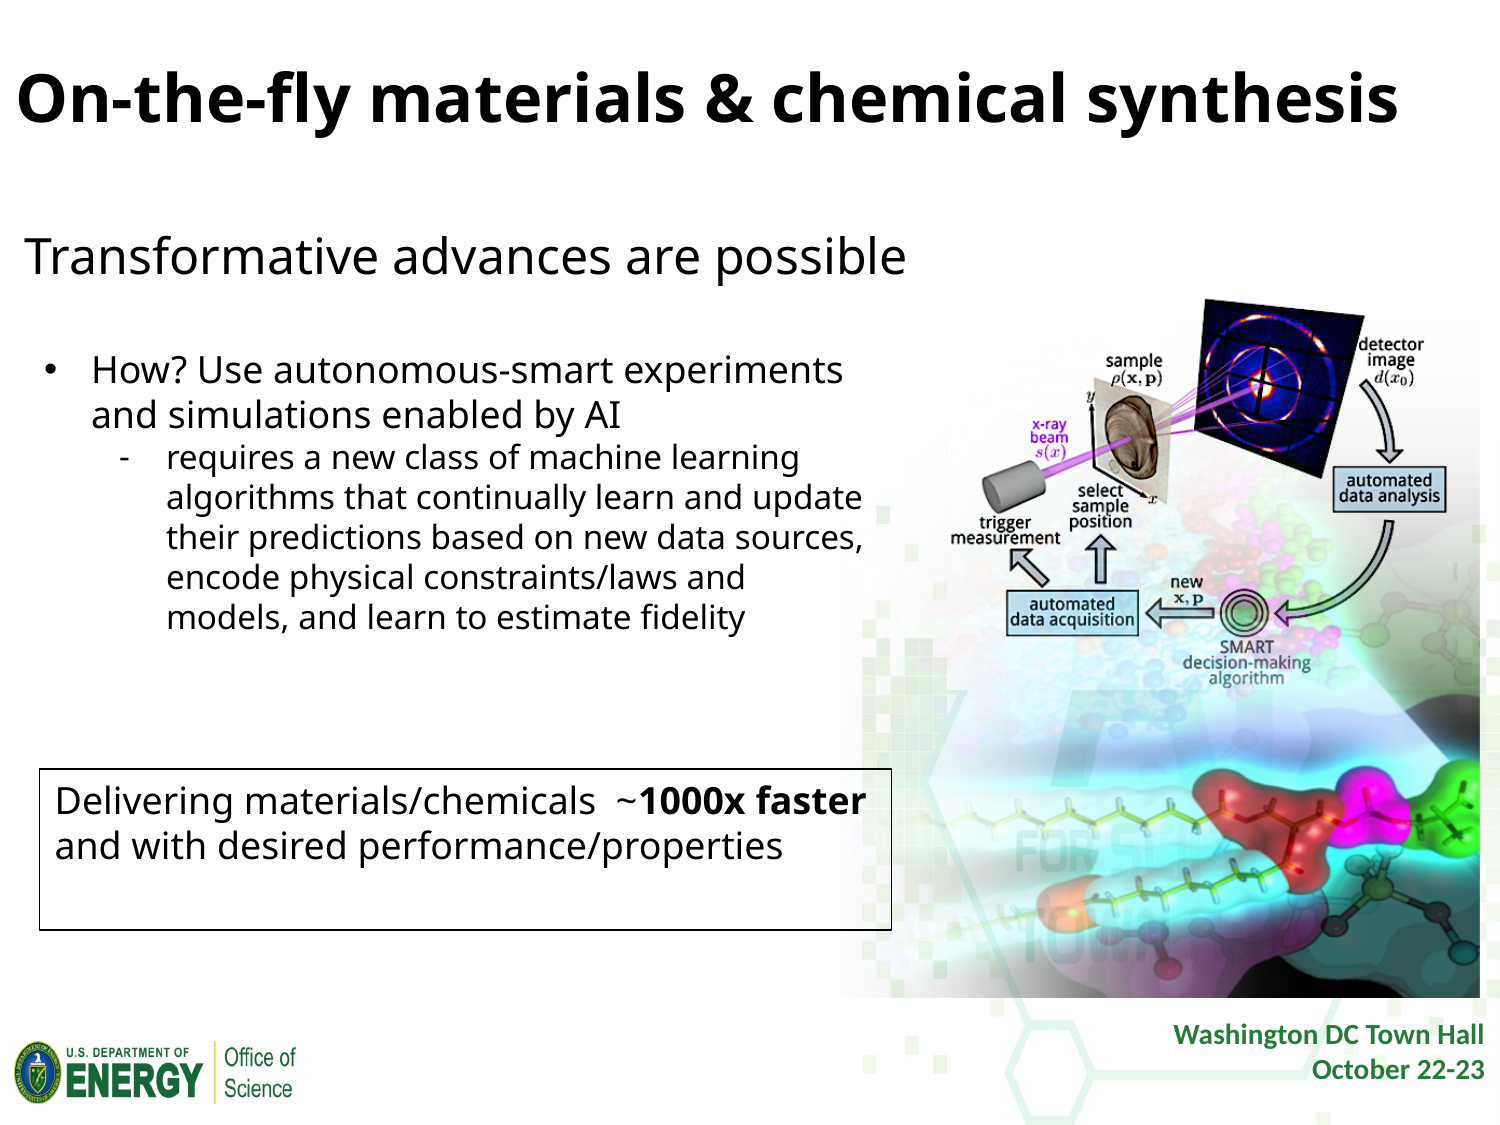

On-the-fly materials & chemical synthesis
# Transformative advances are possible
How? Use autonomous-smart experiments and simulations enabled by AI
requires a new class of machine learning algorithms that continually learn and update their predictions based on new data sources, encode physical constraints/laws and models, and learn to estimate fidelity
Delivering materials/chemicals ~1000x faster and with desired performance/properties